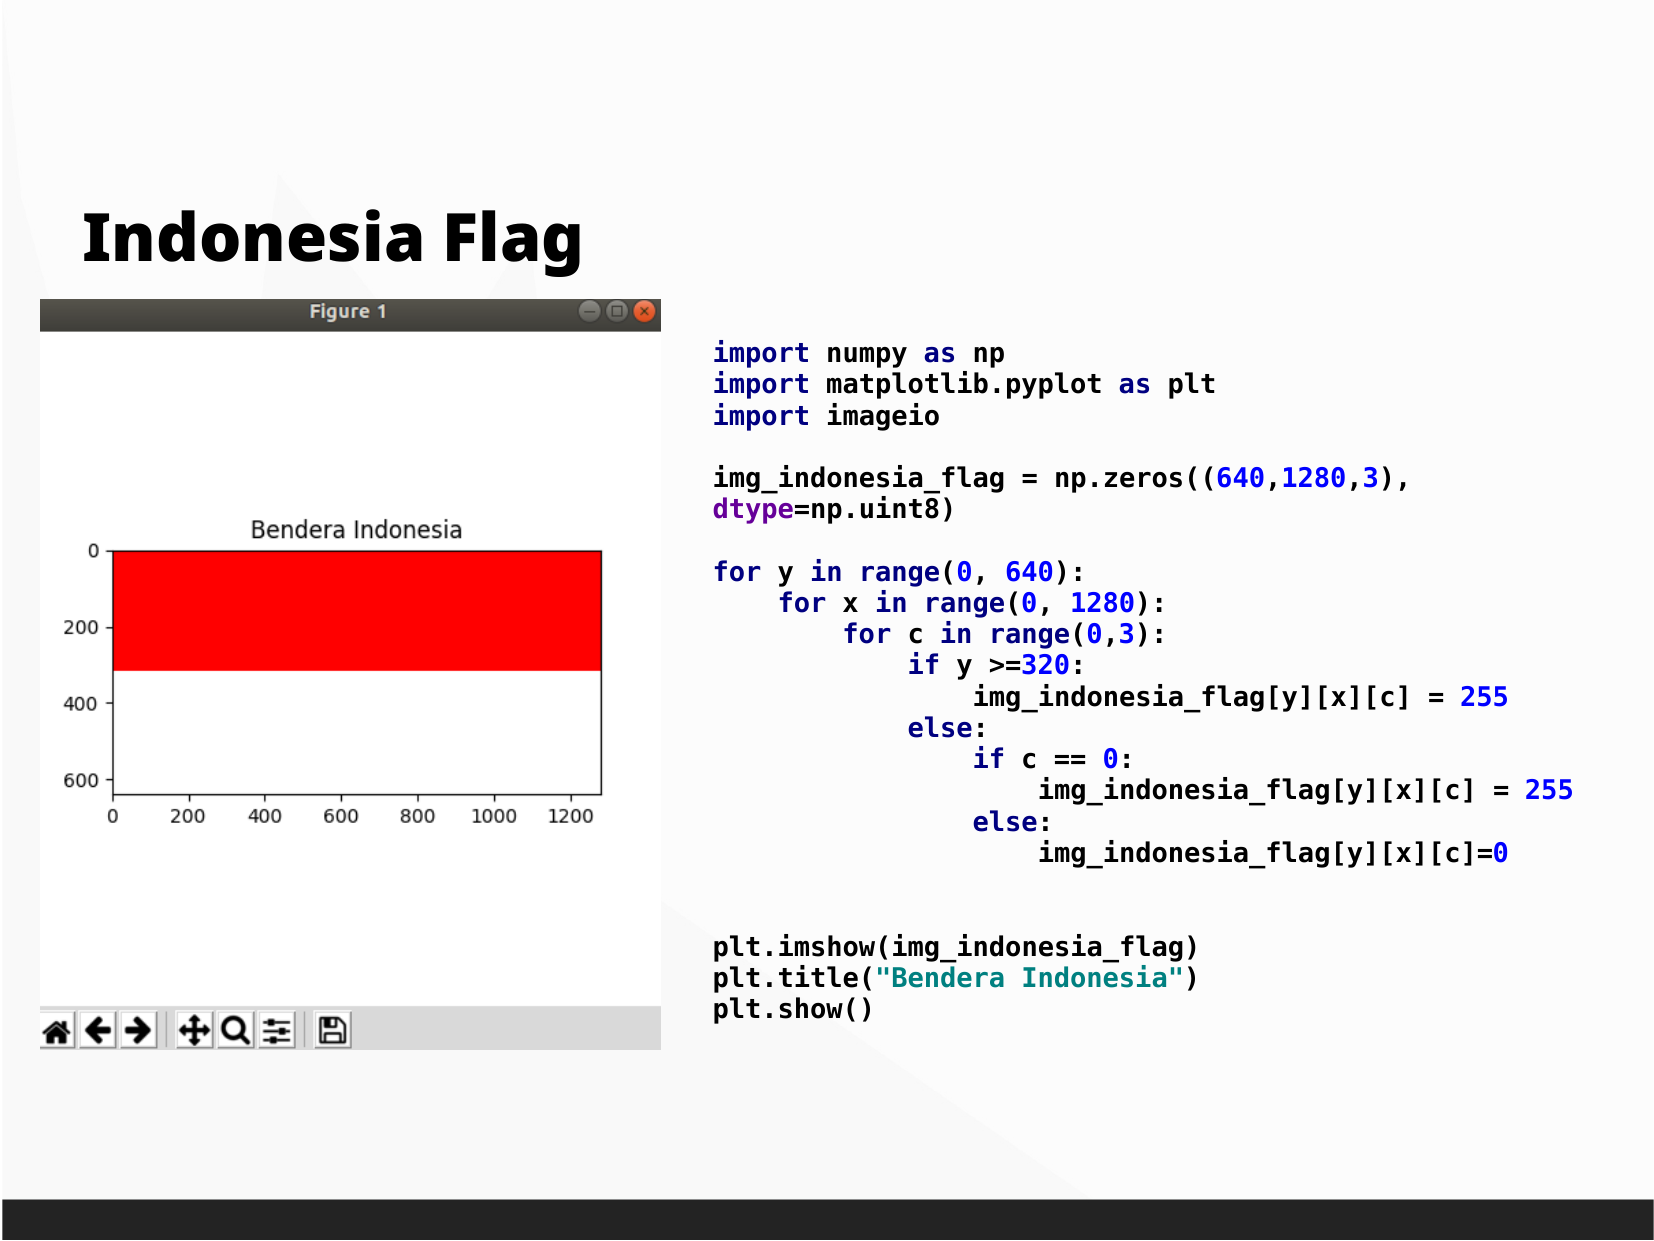

# Indonesia Flag
import numpy as np
import matplotlib.pyplot as plt
import imageio
img_indonesia_flag = np.zeros((640,1280,3), dtype=np.uint8)
for y in range(0, 640):
 for x in range(0, 1280):
 for c in range(0,3):
 if y >=320:
 img_indonesia_flag[y][x][c] = 255
 else:
 if c == 0:
 img_indonesia_flag[y][x][c] = 255
 else:
 img_indonesia_flag[y][x][c]=0
plt.imshow(img_indonesia_flag)
plt.title("Bendera Indonesia")
plt.show()